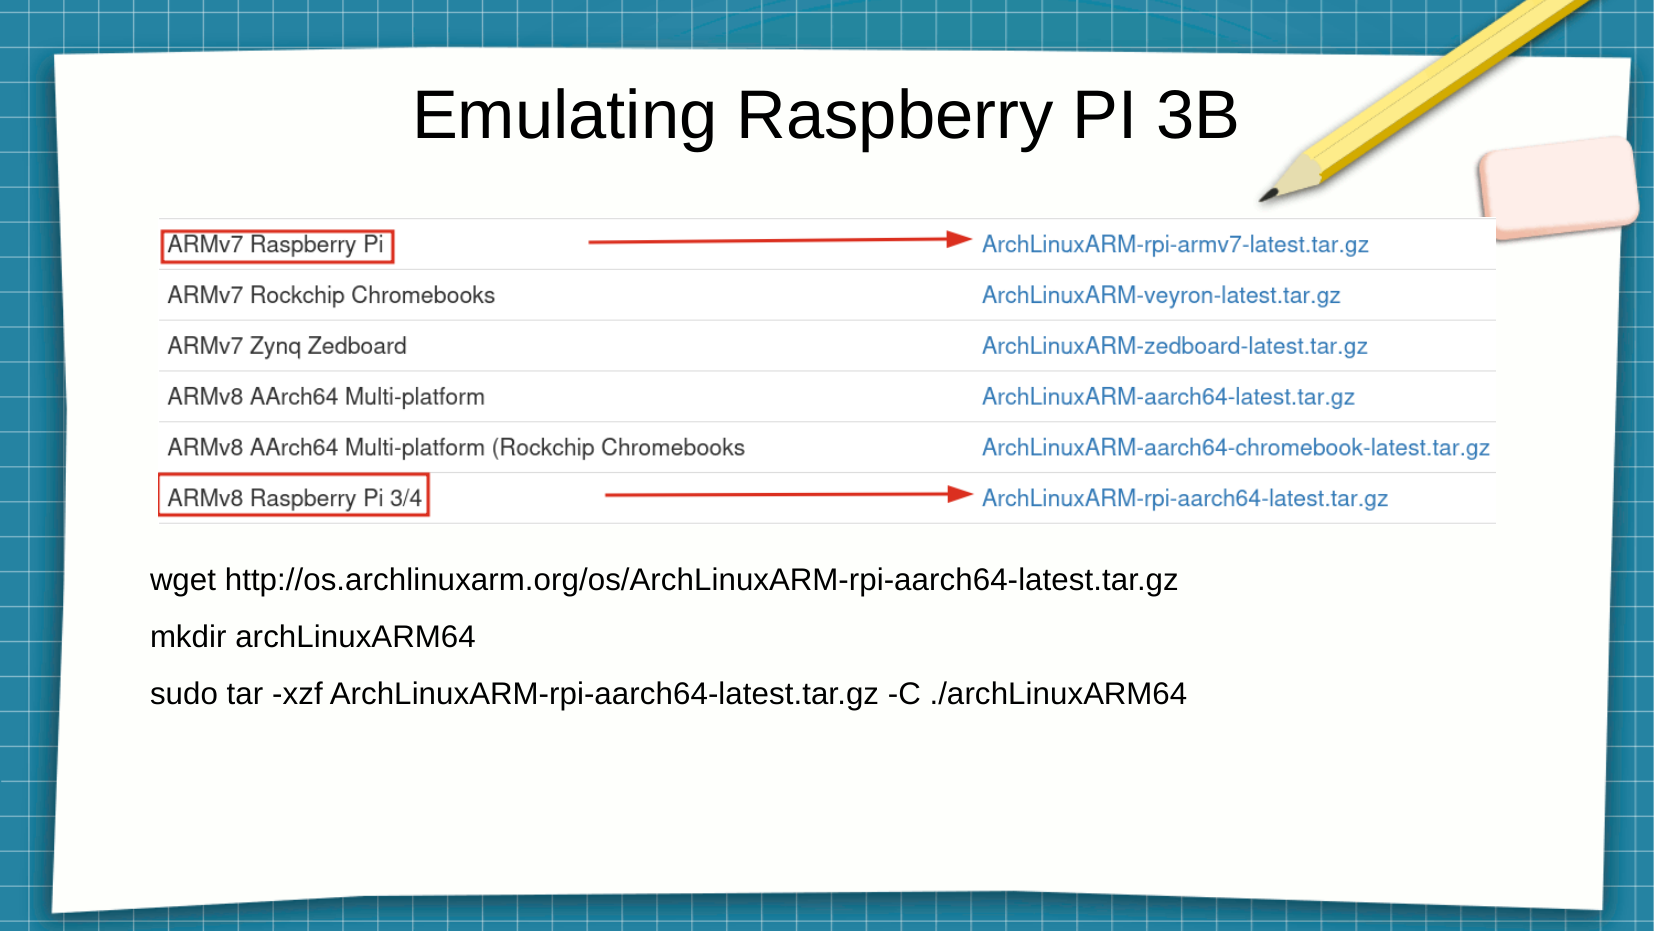

# Emulating Raspberry PI 3B
wget http://os.archlinuxarm.org/os/ArchLinuxARM-rpi-aarch64-latest.tar.gz
mkdir archLinuxARM64
sudo tar -xzf ArchLinuxARM-rpi-aarch64-latest.tar.gz -C ./archLinuxARM64